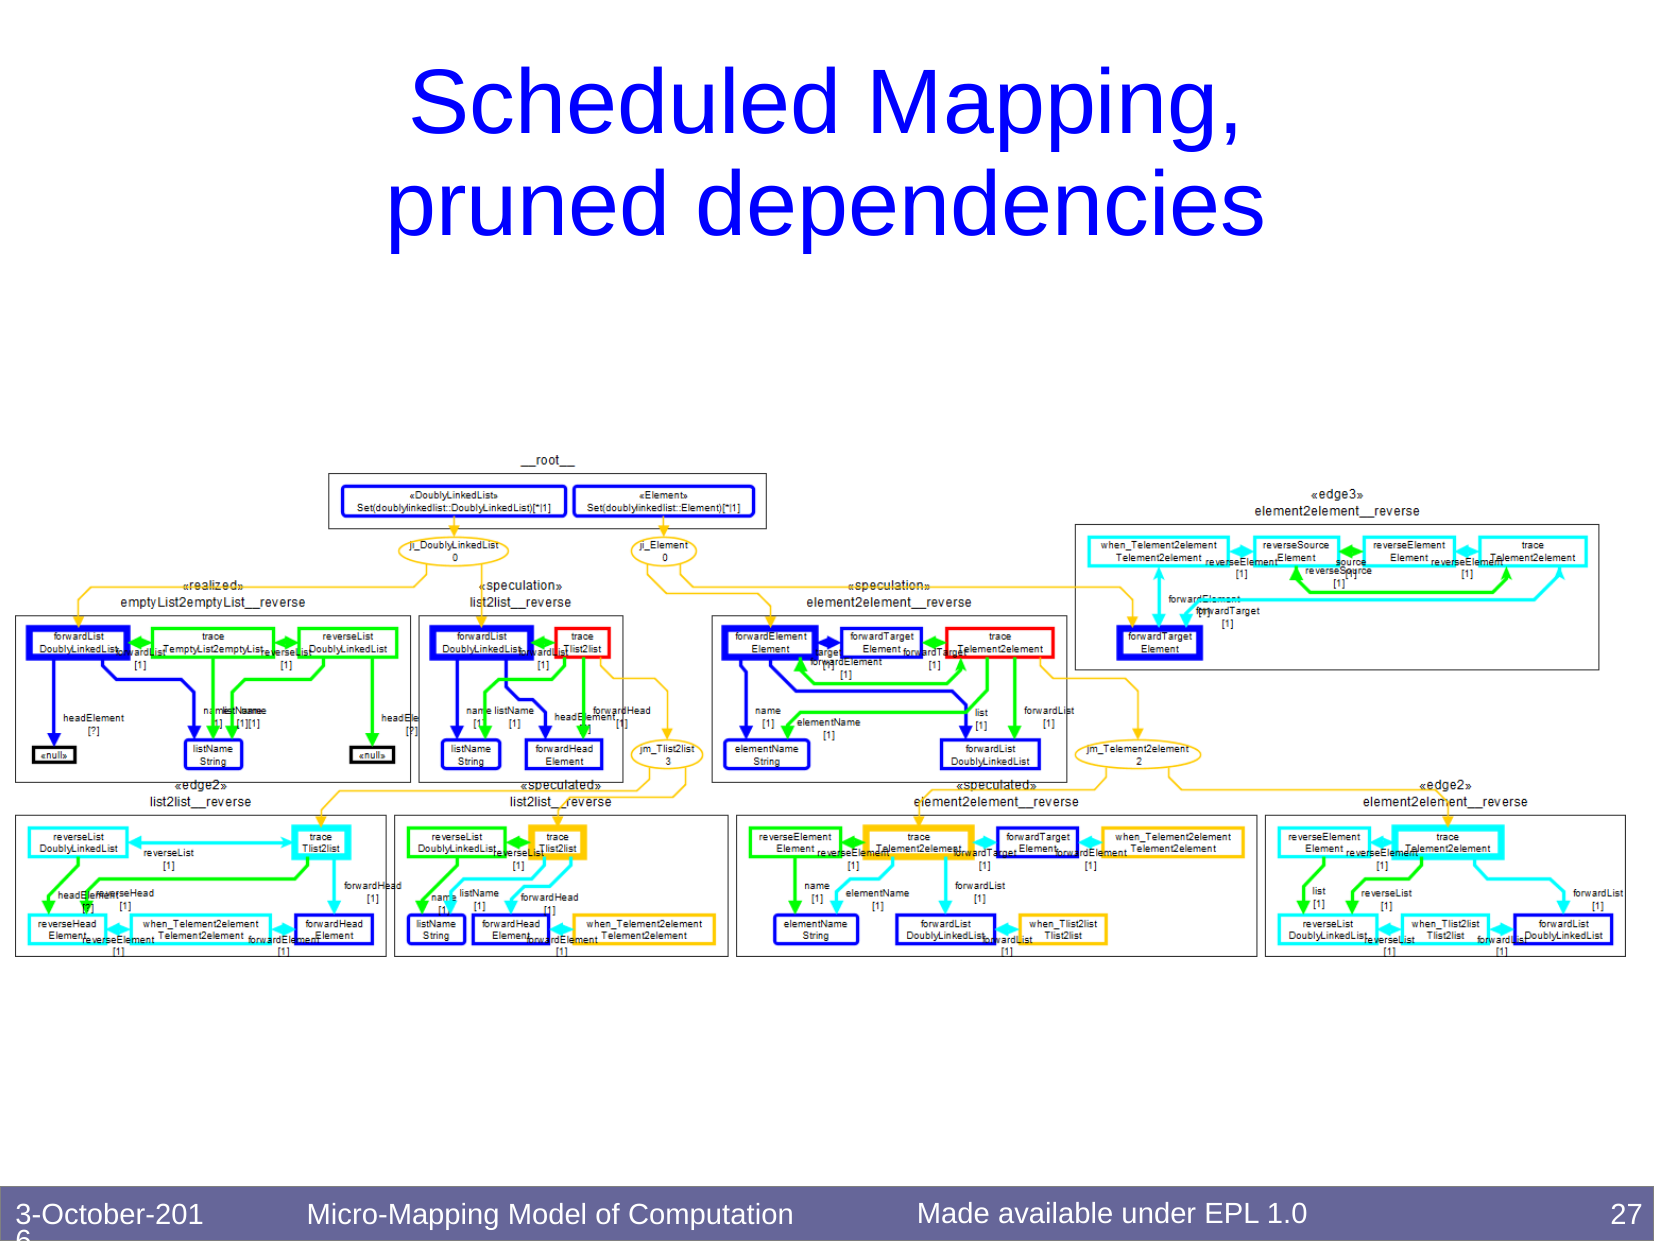

# Scheduled Mapping, pruned dependencies
3-October-2016
Micro-Mapping Model of Computation
27